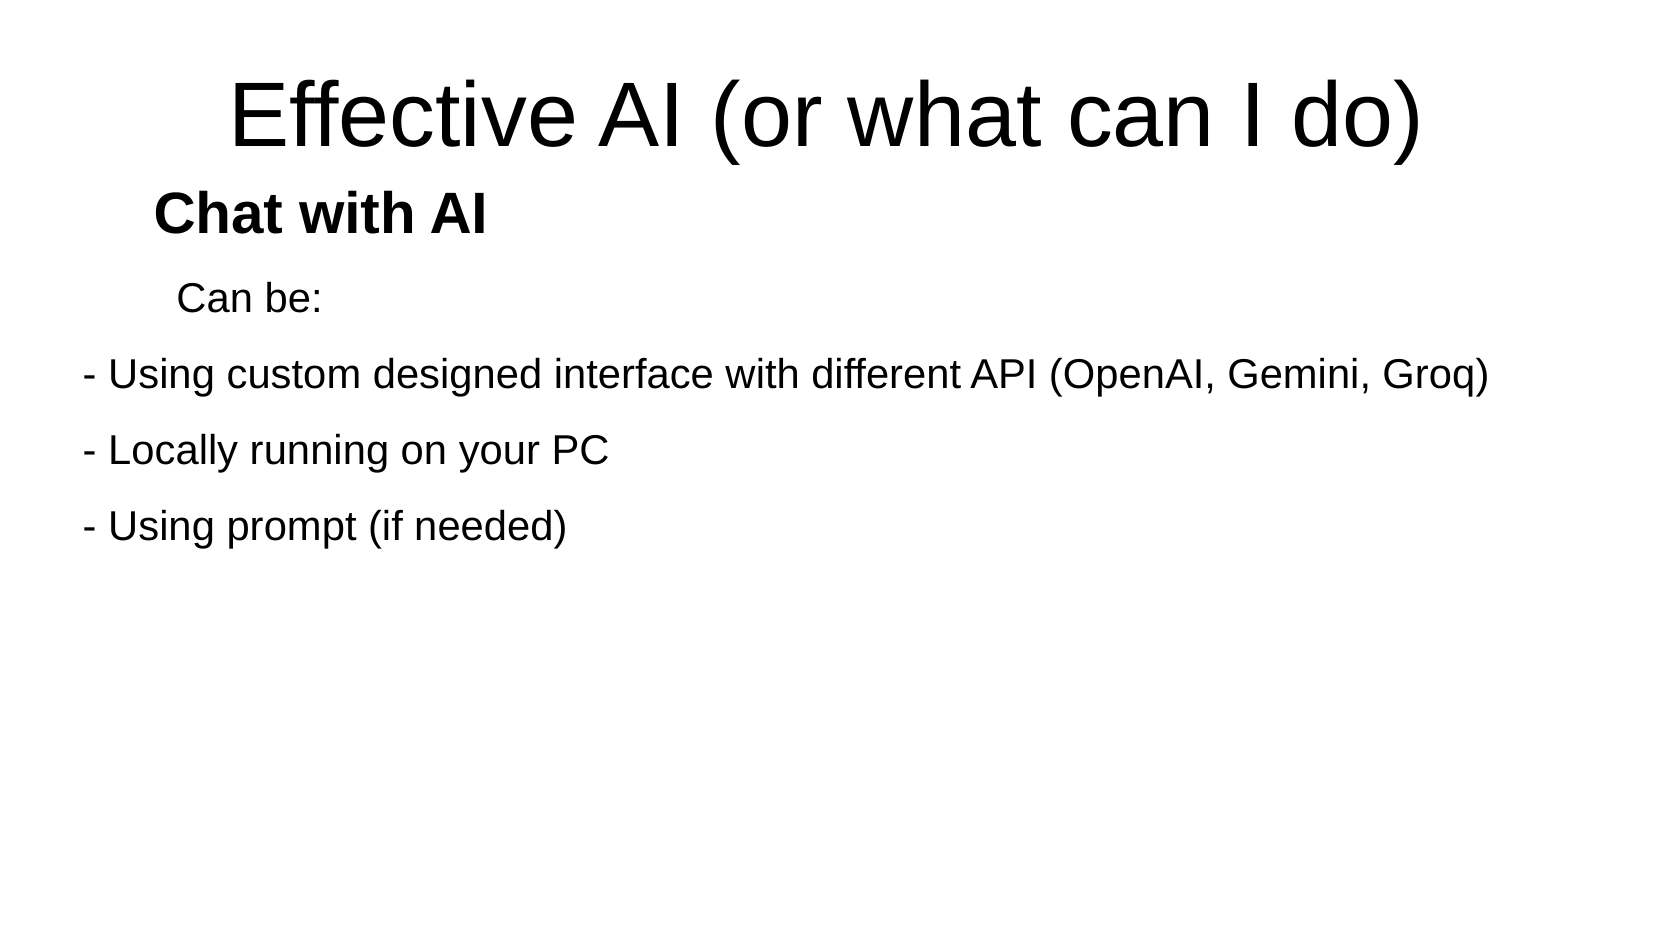

# Effective AI (or what can I do)
Chat with AI
 Can be:
- Using custom designed interface with different API (OpenAI, Gemini, Groq)
- Locally running on your PC
- Using prompt (if needed)